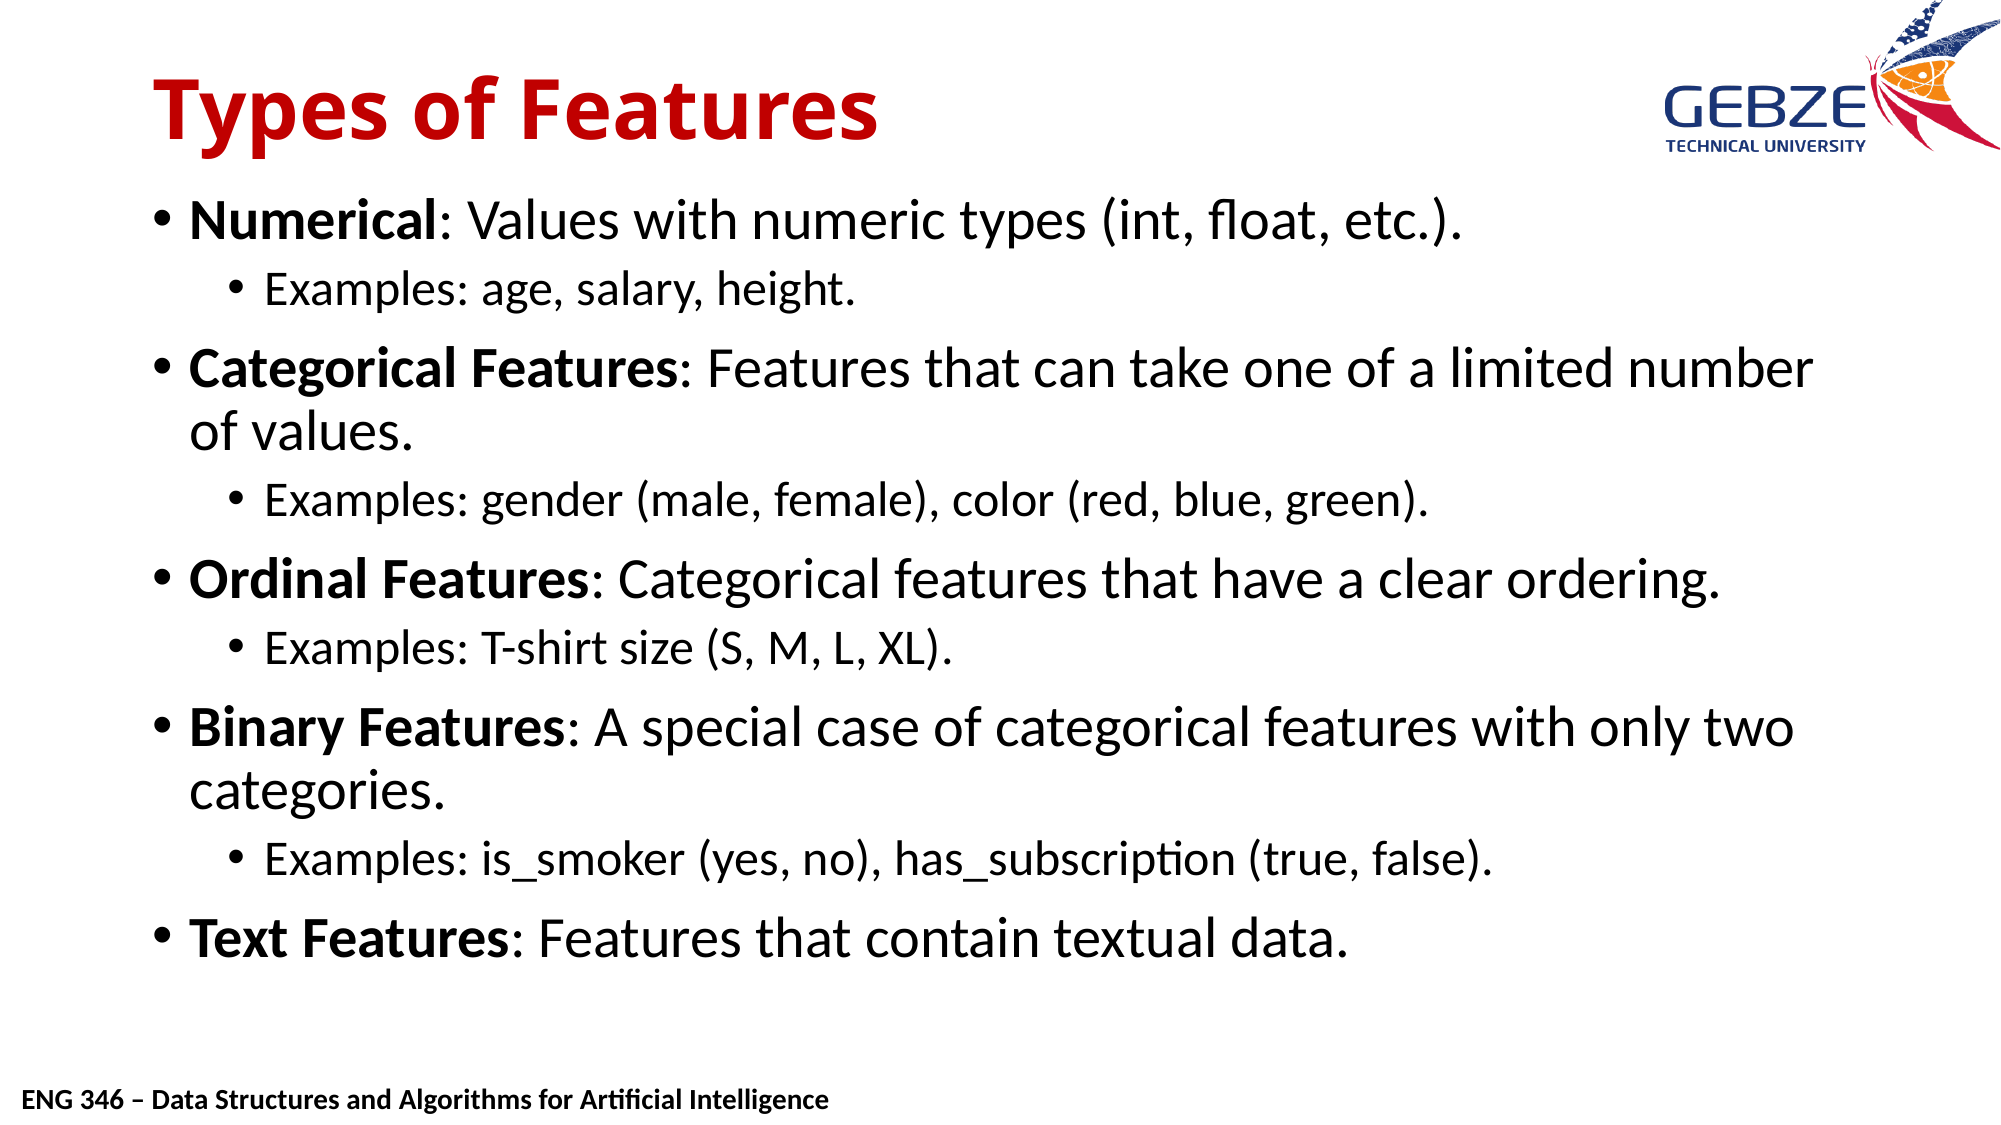

# Types of Features
Numerical: Values with numeric types (int, float, etc.).
Examples: age, salary, height.
Categorical Features: Features that can take one of a limited number of values.
Examples: gender (male, female), color (red, blue, green).
Ordinal Features: Categorical features that have a clear ordering.
Examples: T-shirt size (S, M, L, XL).
Binary Features: A special case of categorical features with only two categories.
Examples: is_smoker (yes, no), has_subscription (true, false).
Text Features: Features that contain textual data.